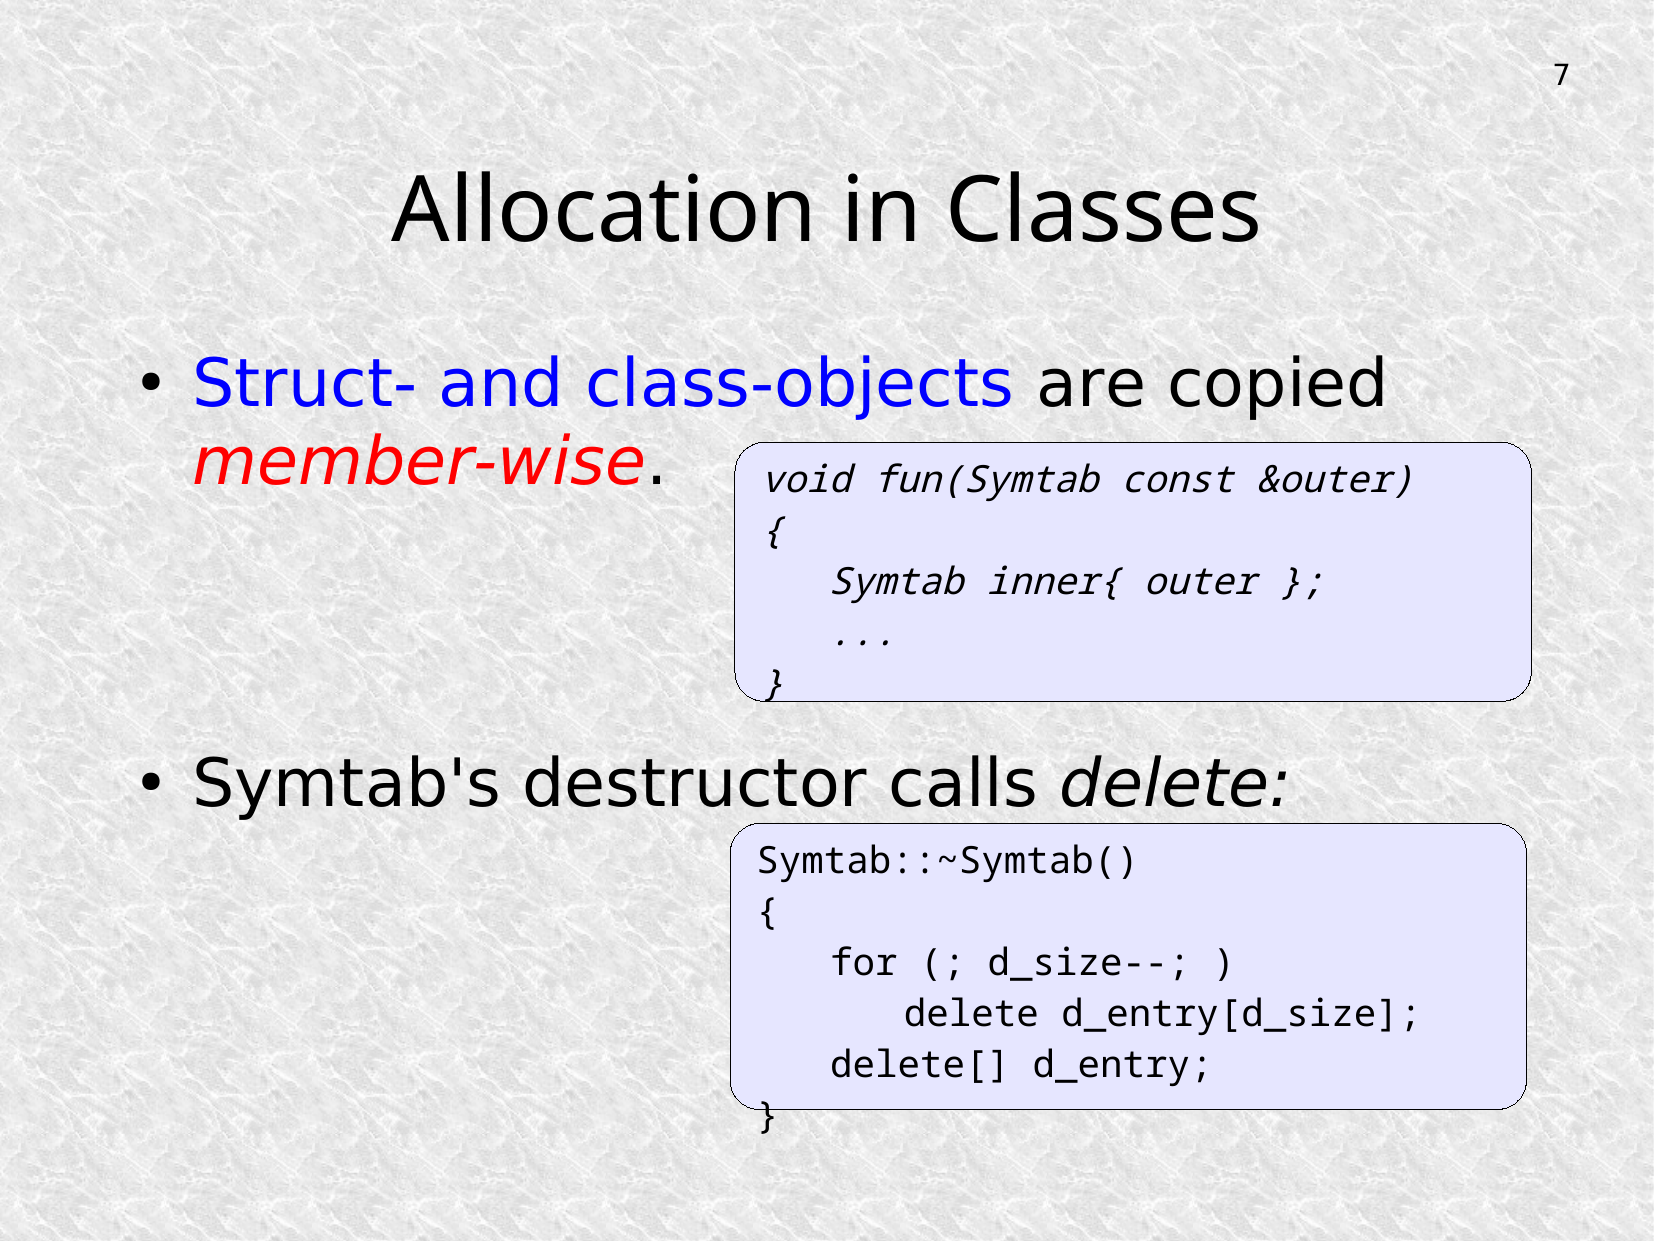

7
# Allocation in Classes
Struct- and class-objects are copied
member-wise.
Symtab's destructor calls delete:
void fun(Symtab const &outer)
{
 Symtab inner{ outer };
 ...
}
Symtab::~Symtab()
{
	for (; d_size--; )
		delete d_entry[d_size];
	delete[] d_entry;
}